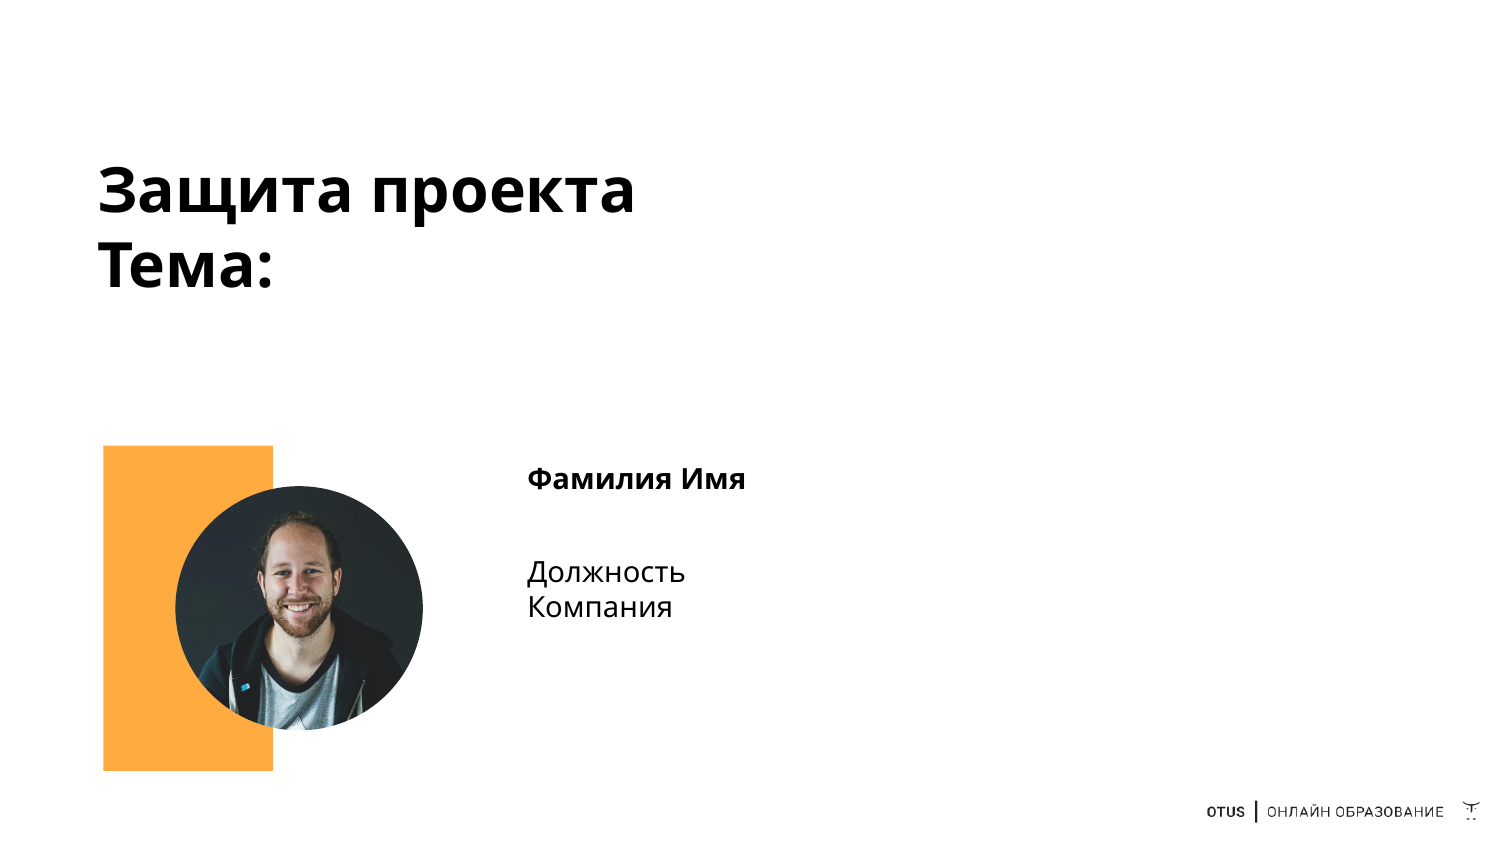

# Защита проекта
Тема:
Фамилия Имя
Должность
Компания